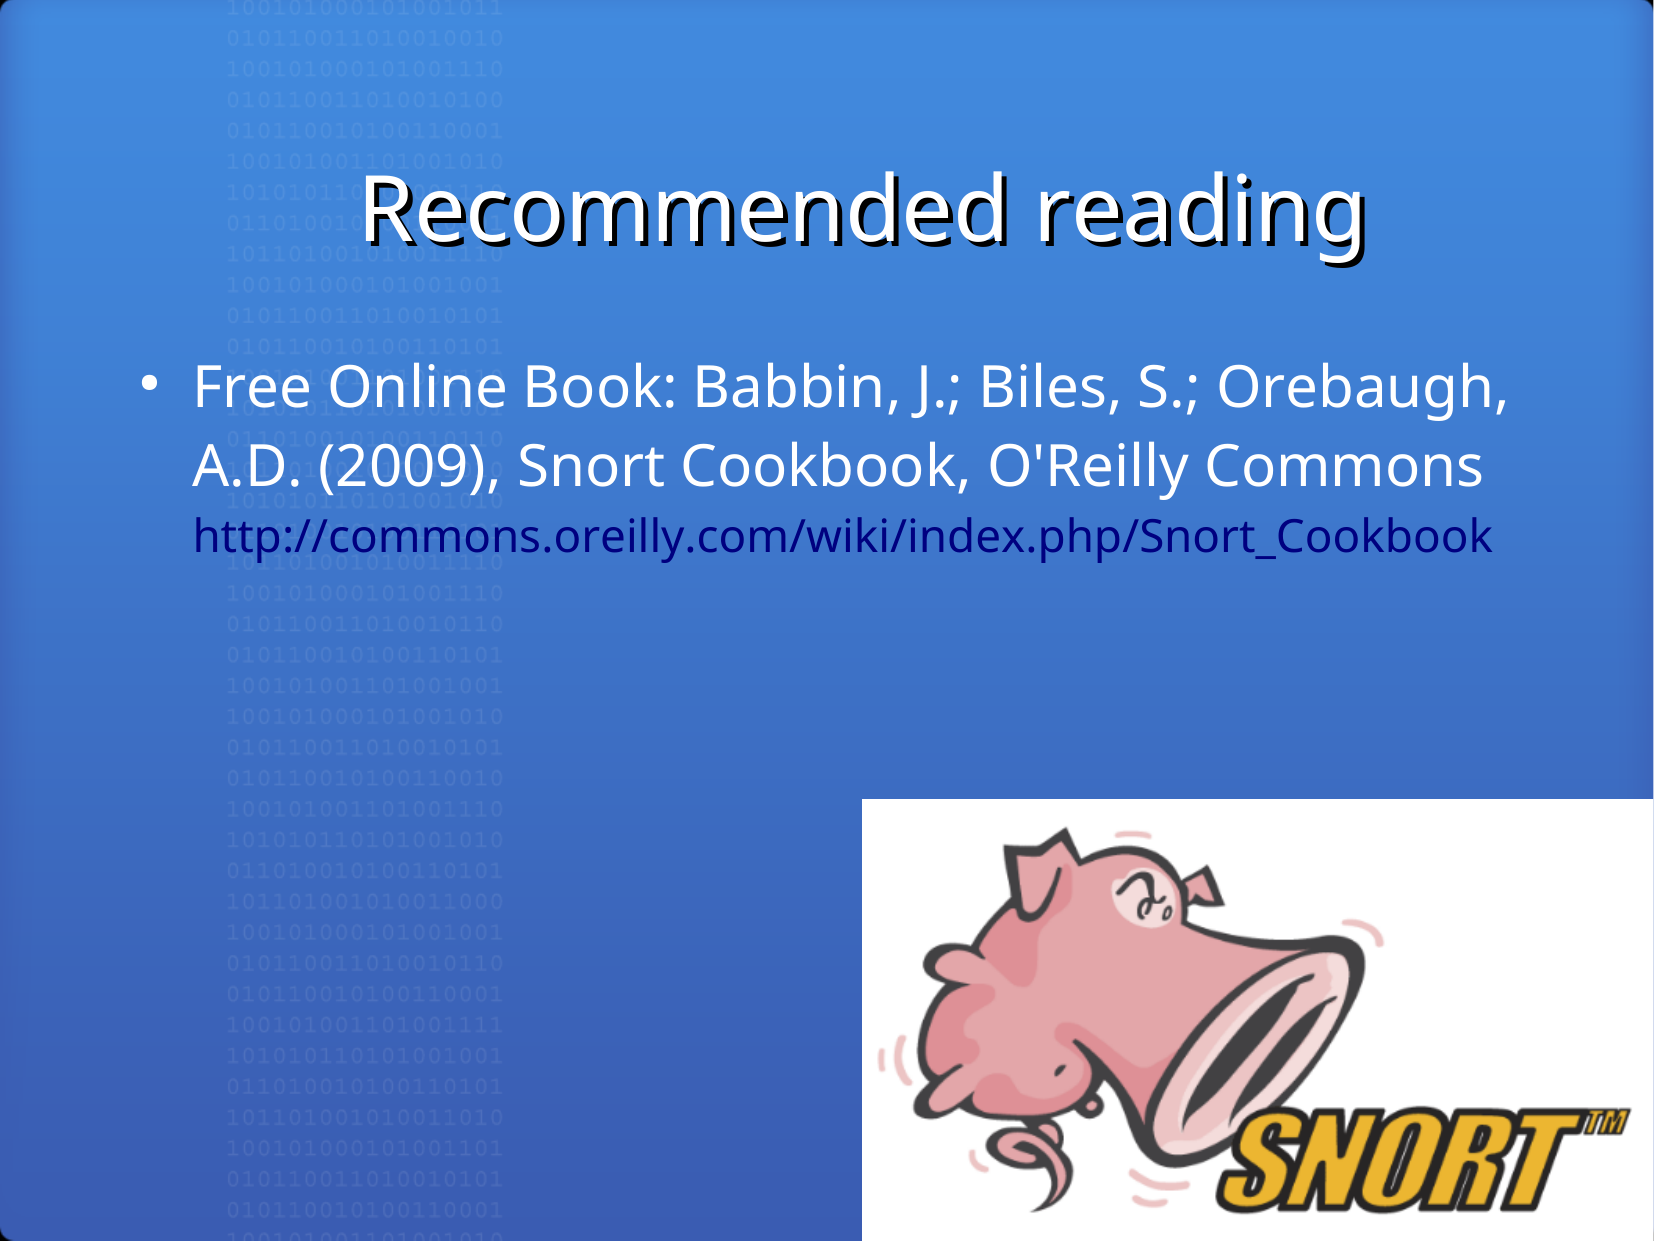

# Recommended reading
Free Online Book: Babbin, J.; Biles, S.; Orebaugh, A.D. (2009), Snort Cookbook, O'Reilly Commons http://commons.oreilly.com/wiki/index.php/Snort_Cookbook